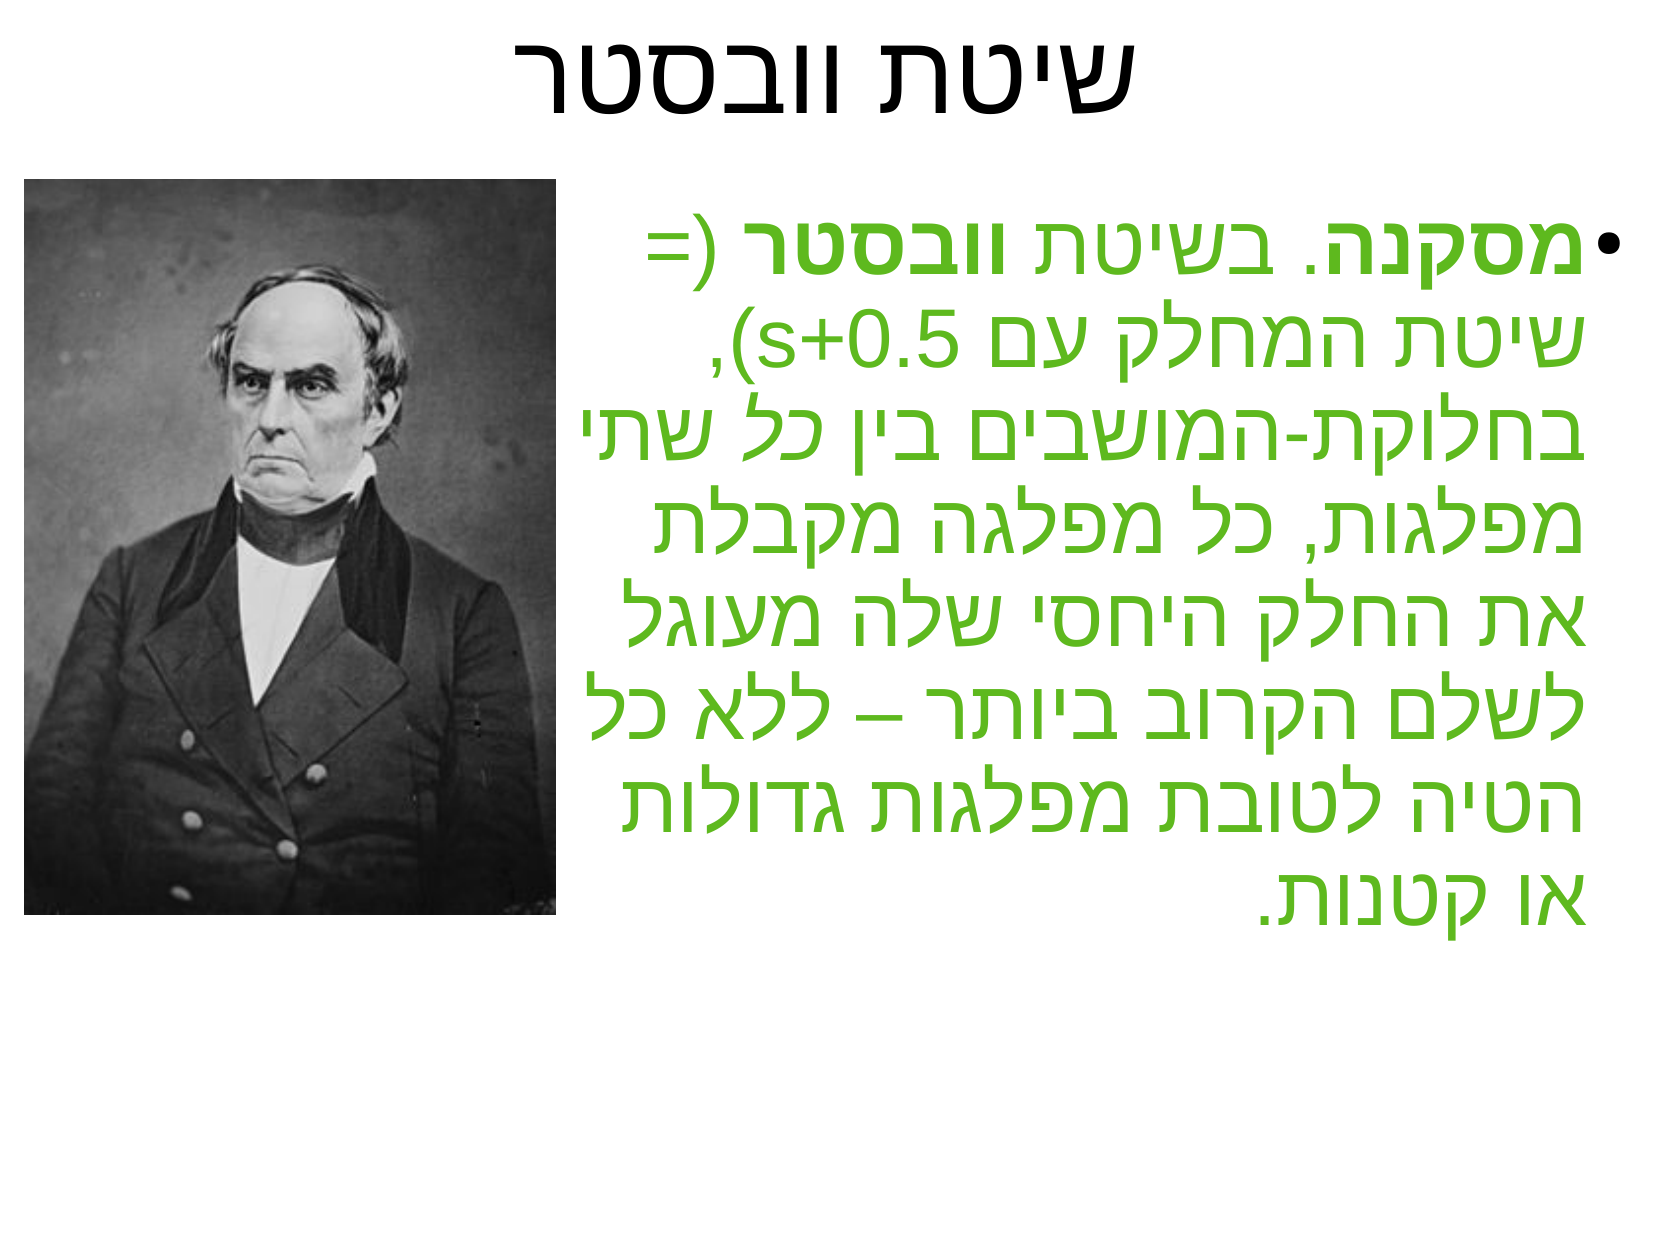

# שיטת וובסטר
מסקנה. בשיטת וובסטר (= שיטת המחלק עם s+0.5), בחלוקת-המושבים בין כל שתי מפלגות, כל מפלגה מקבלת את החלק היחסי שלה מעוגל לשלם הקרוב ביותר – ללא כל הטיה לטובת מפלגות גדולות או קטנות.